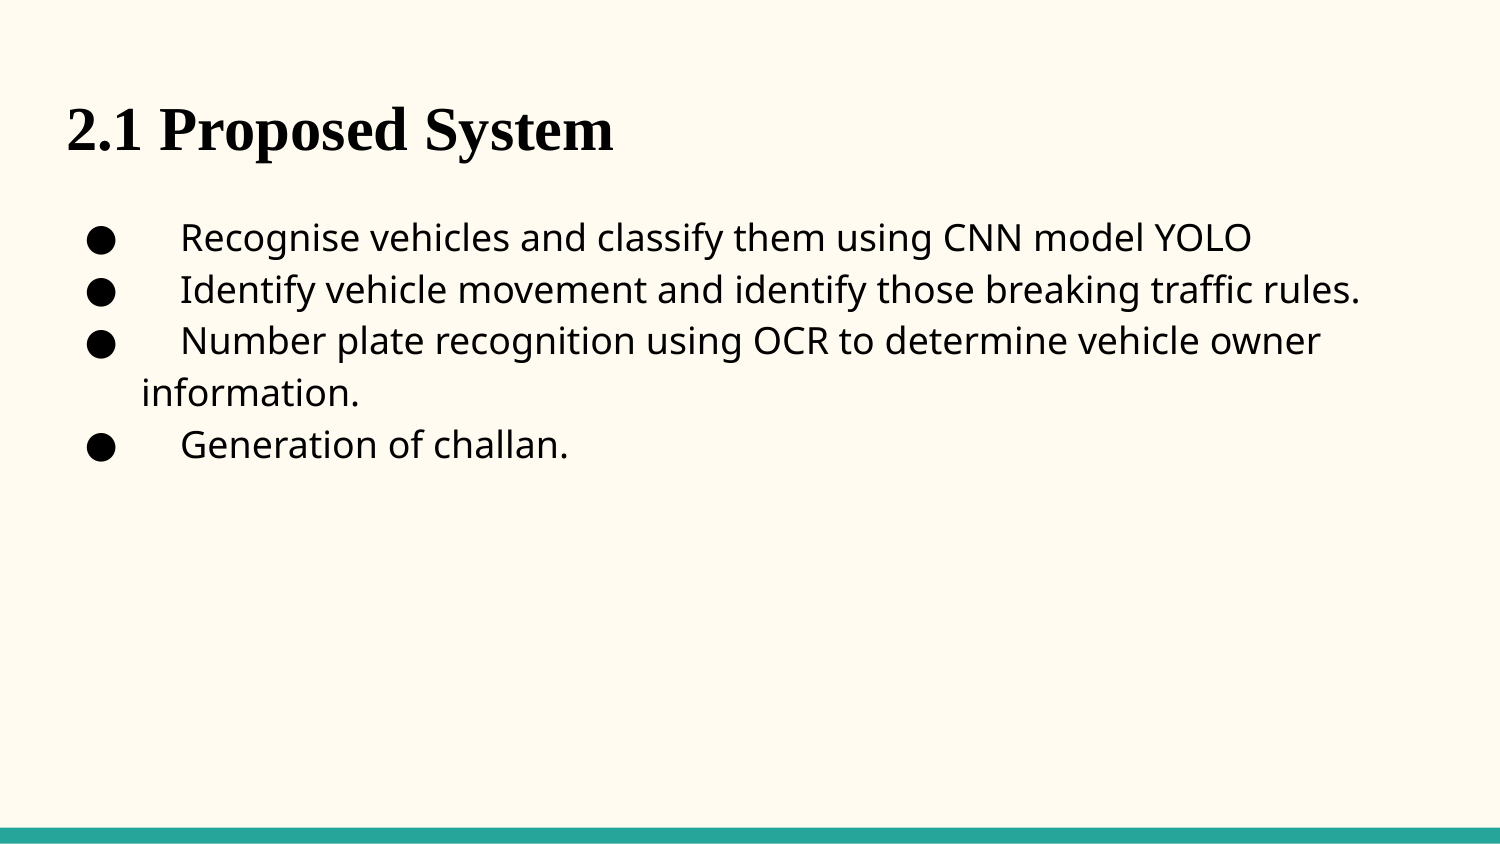

# 2.1 Proposed System
 Recognise vehicles and classify them using CNN model YOLO
 Identify vehicle movement and identify those breaking traffic rules.
 Number plate recognition using OCR to determine vehicle owner information.
 Generation of challan.